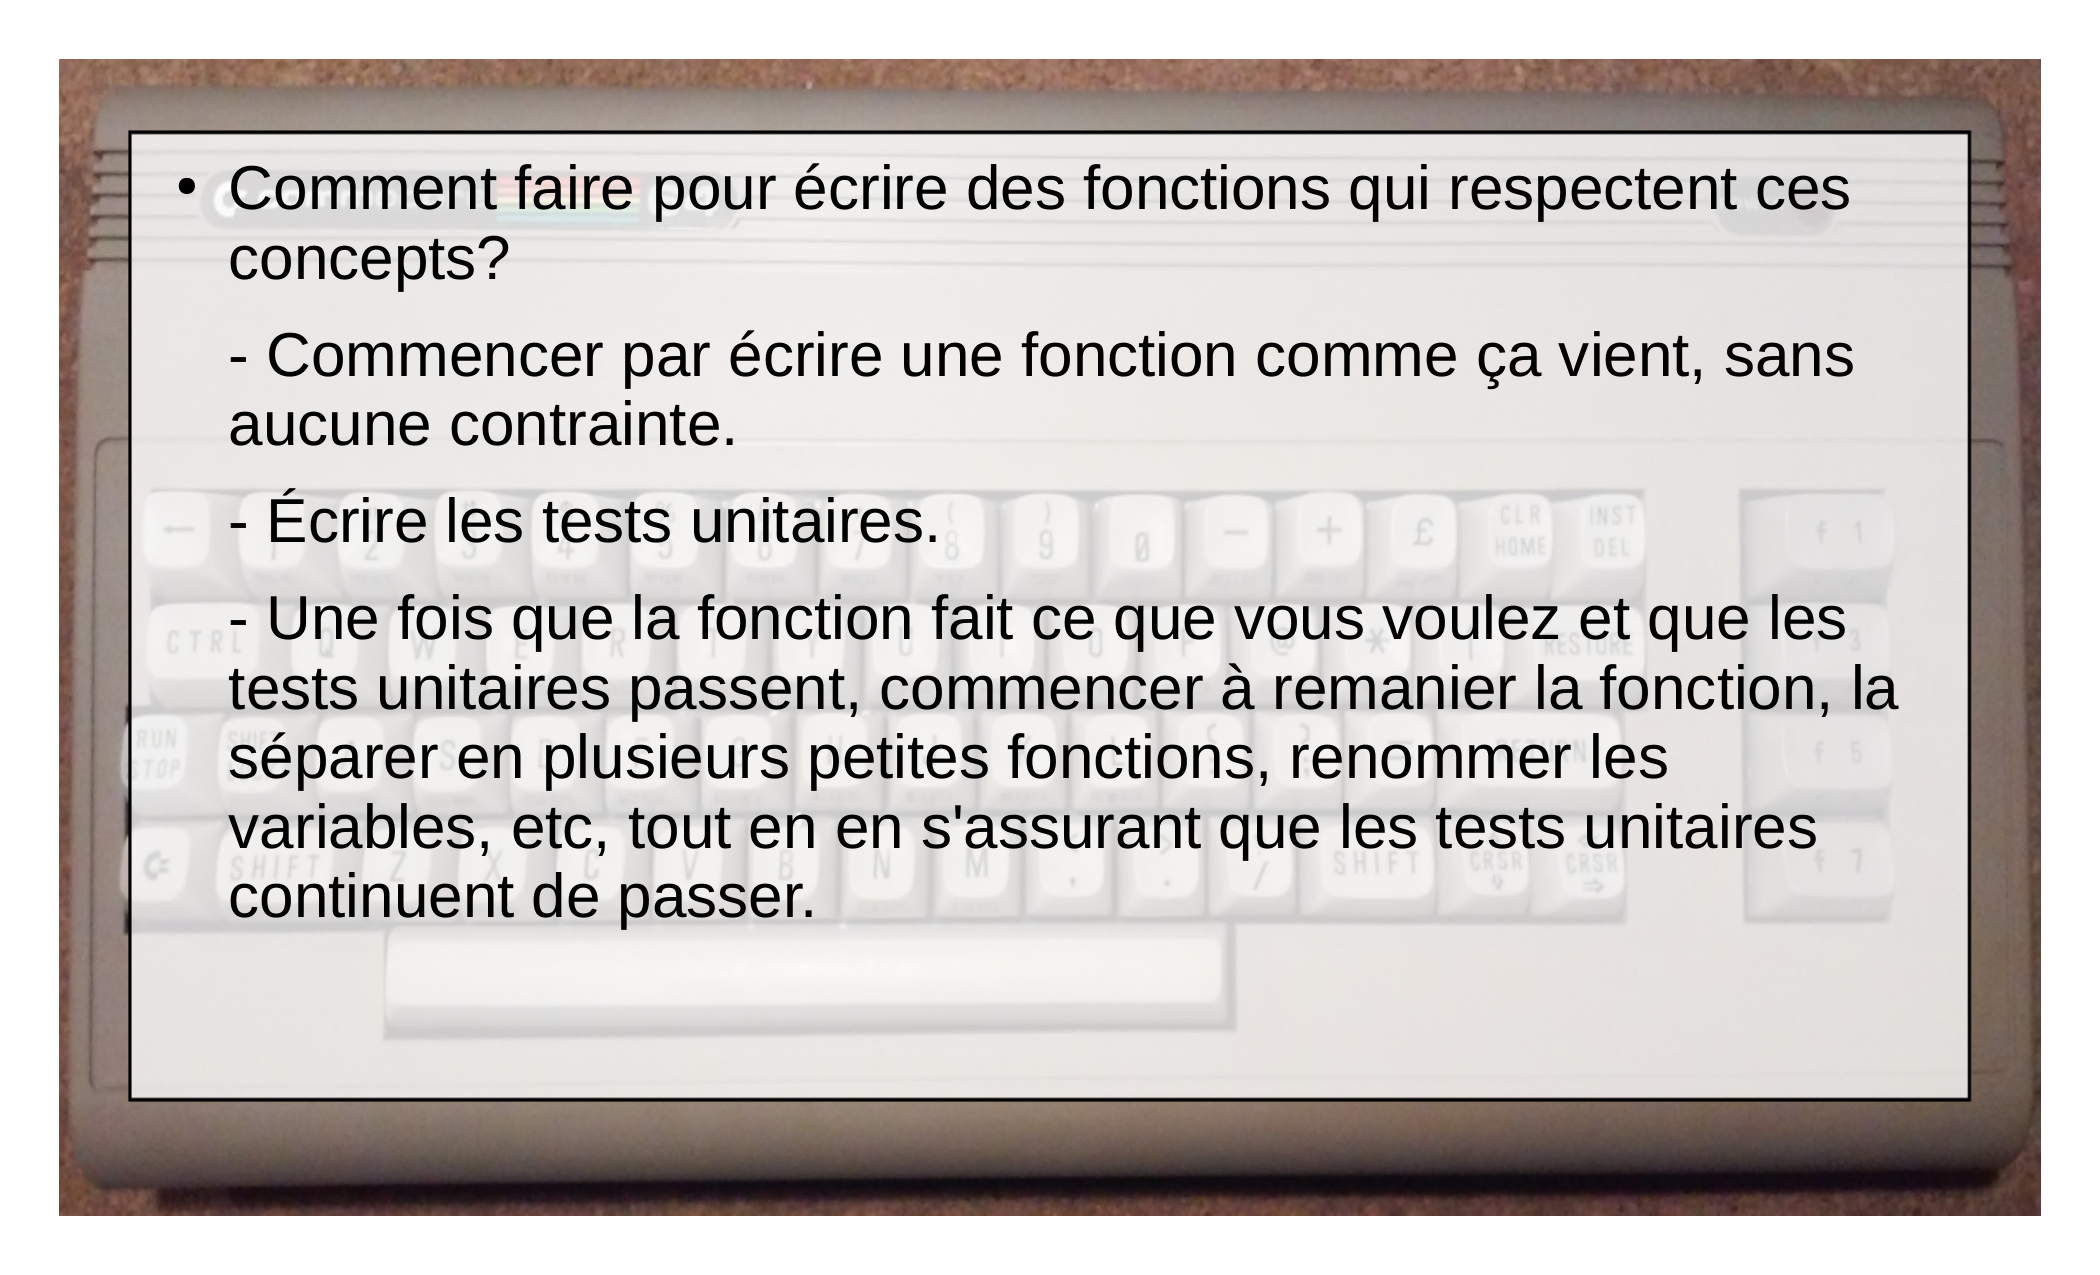

# Comment faire pour écrire des fonctions qui respectent ces concepts?
- Commencer par écrire une fonction comme ça vient, sans aucune contrainte.
- Écrire les tests unitaires.
- Une fois que la fonction fait ce que vous voulez et que les tests unitaires passent, commencer à remanier la fonction, la séparer en plusieurs petites fonctions, renommer les variables, etc, tout en en s'assurant que les tests unitaires continuent de passer.